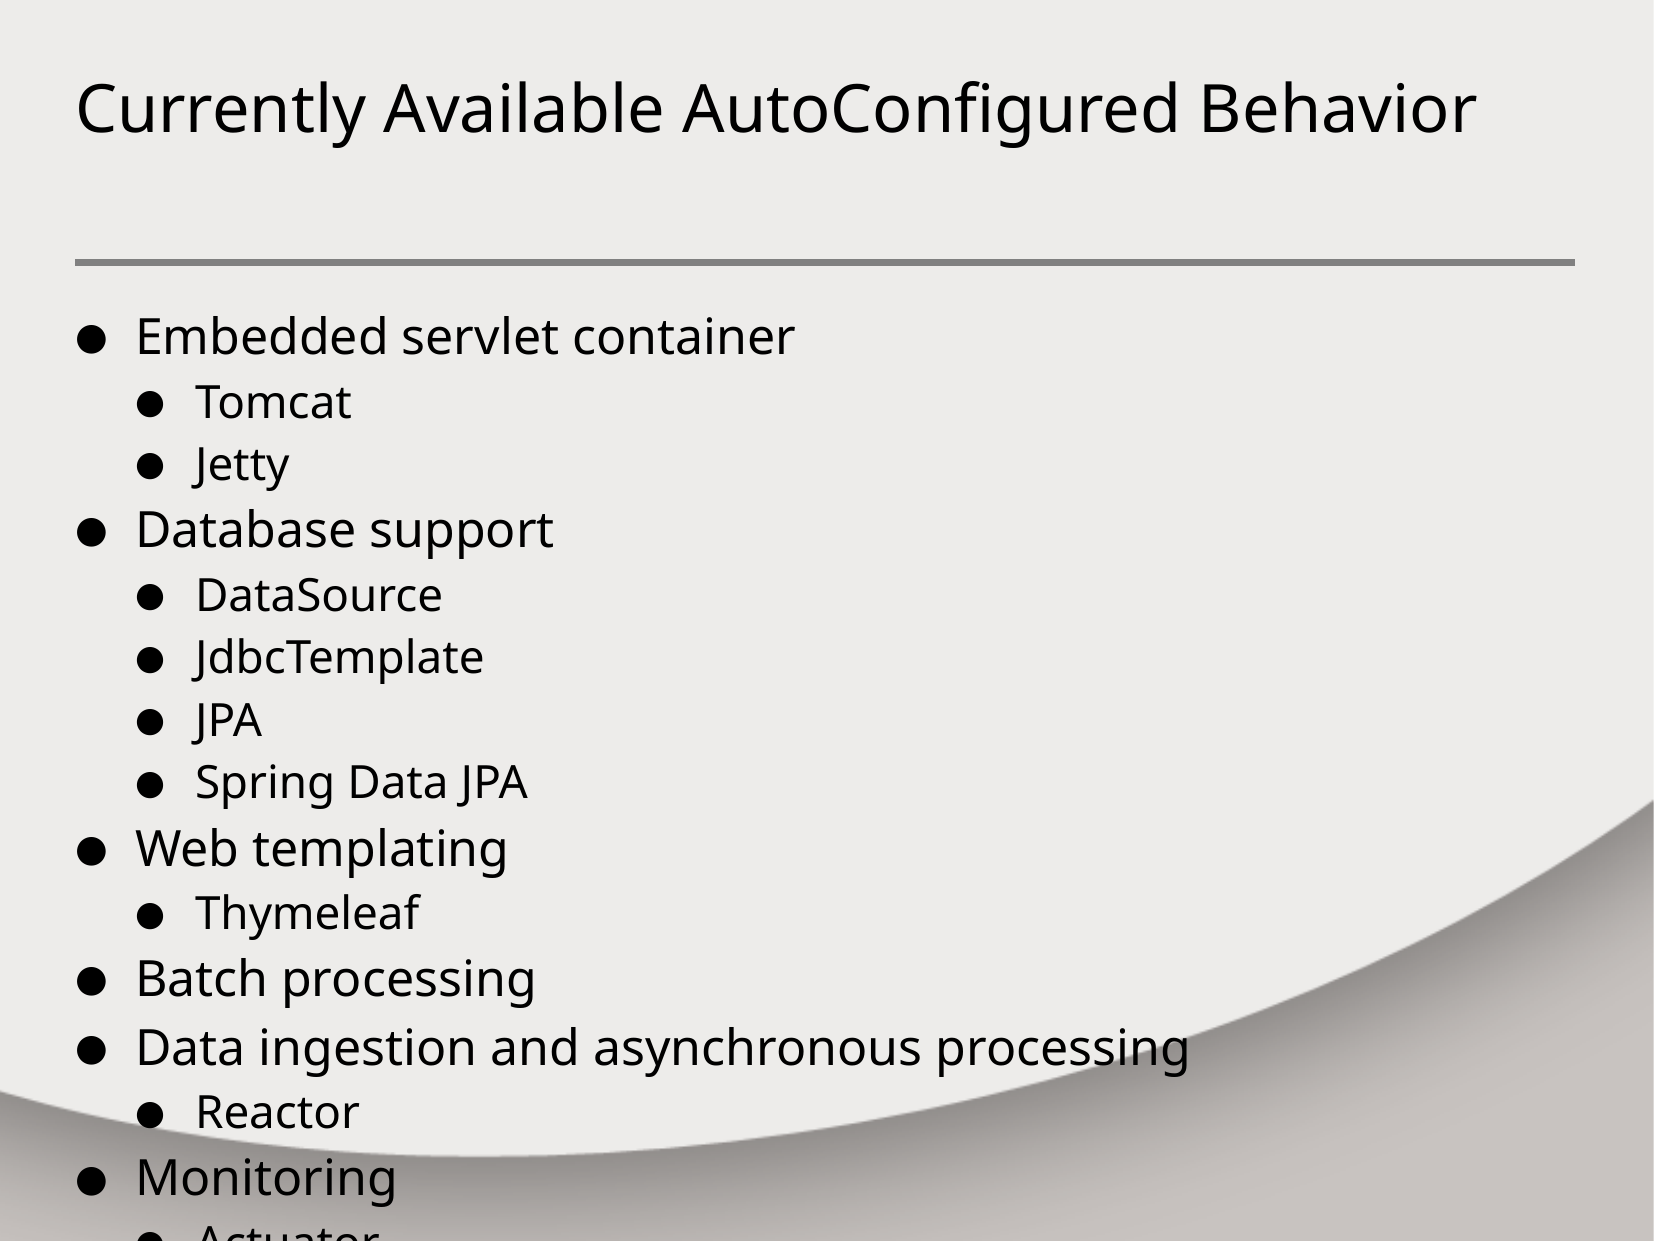

# Currently Available AutoConfigured Behavior
Embedded servlet container
Tomcat
Jetty
Database support
DataSource
JdbcTemplate
JPA
Spring Data JPA
Web templating
Thymeleaf
Batch processing
Data ingestion and asynchronous processing
Reactor
Monitoring
Actuator